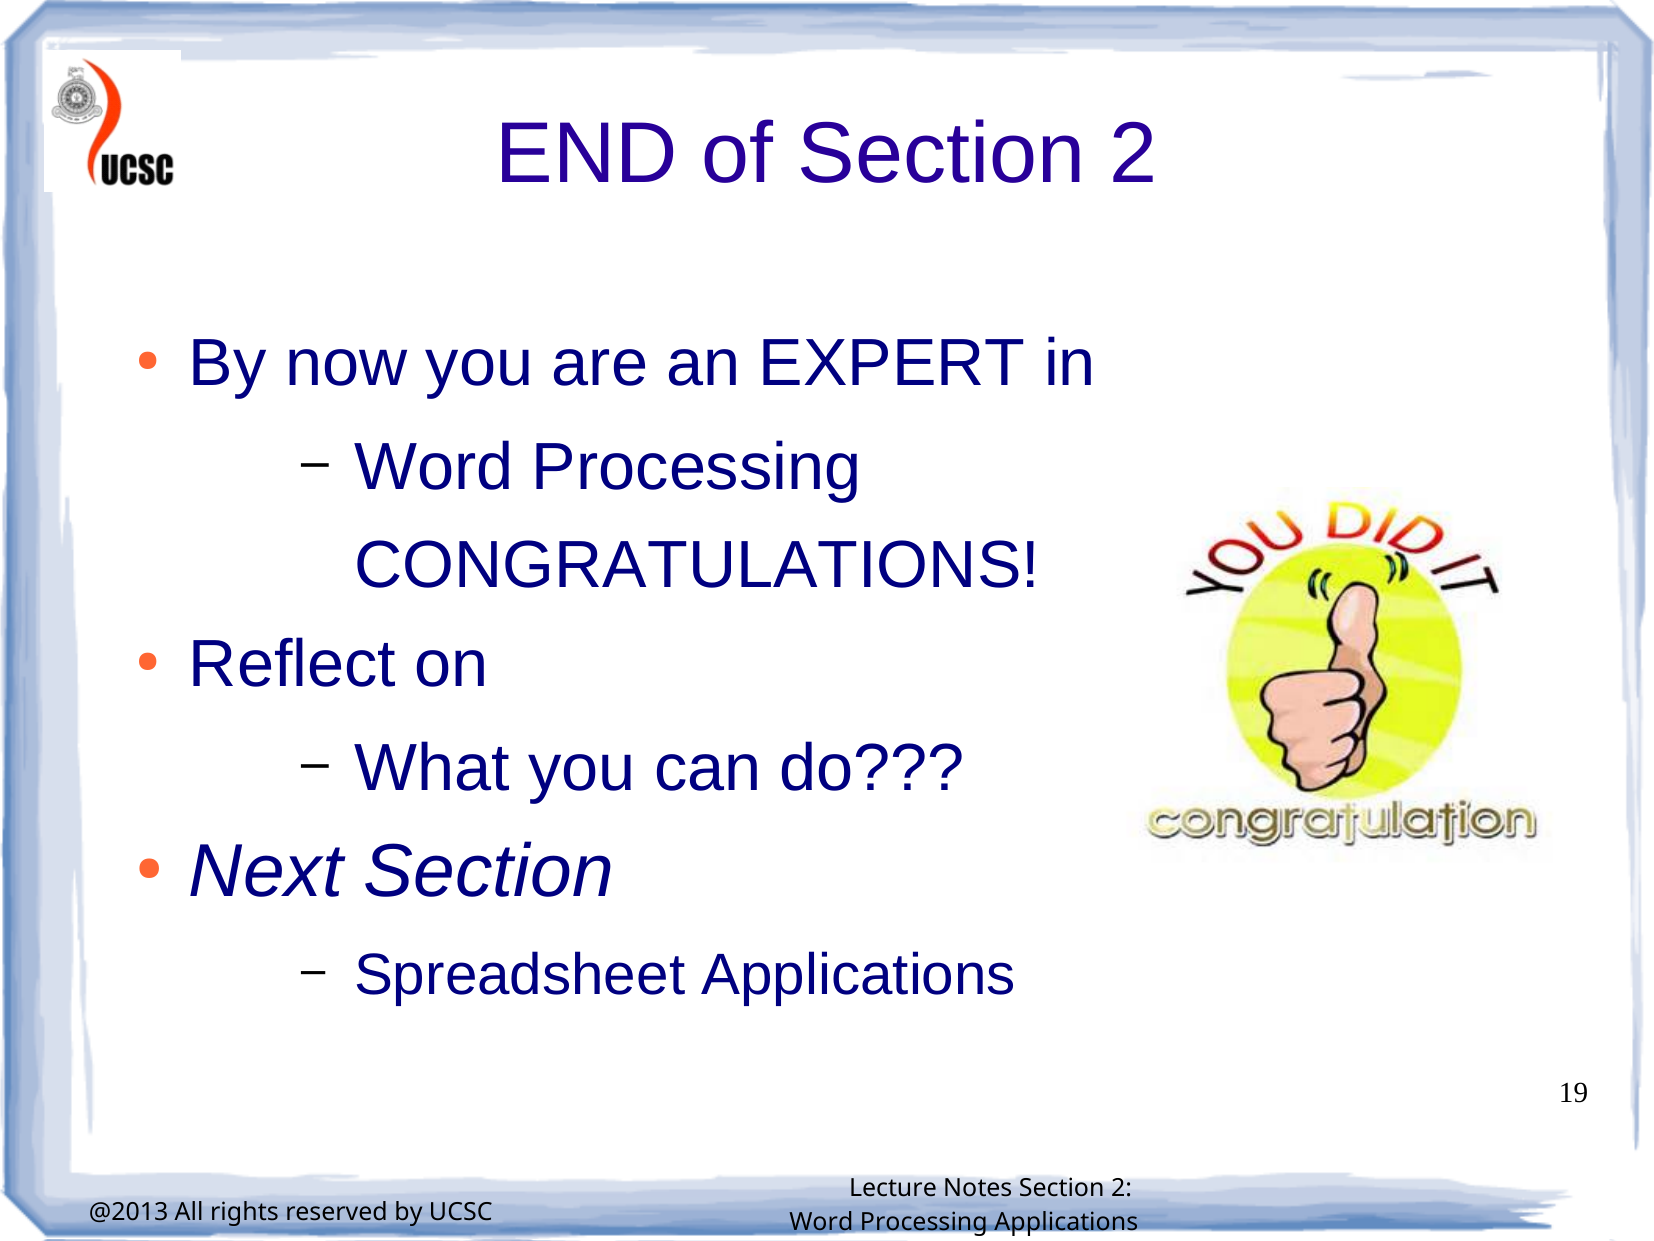

# END of Section 2
By now you are an EXPERT in
Word Processing
CONGRATULATIONS!
Reflect on
What you can do???
Next Section
Spreadsheet Applications
19